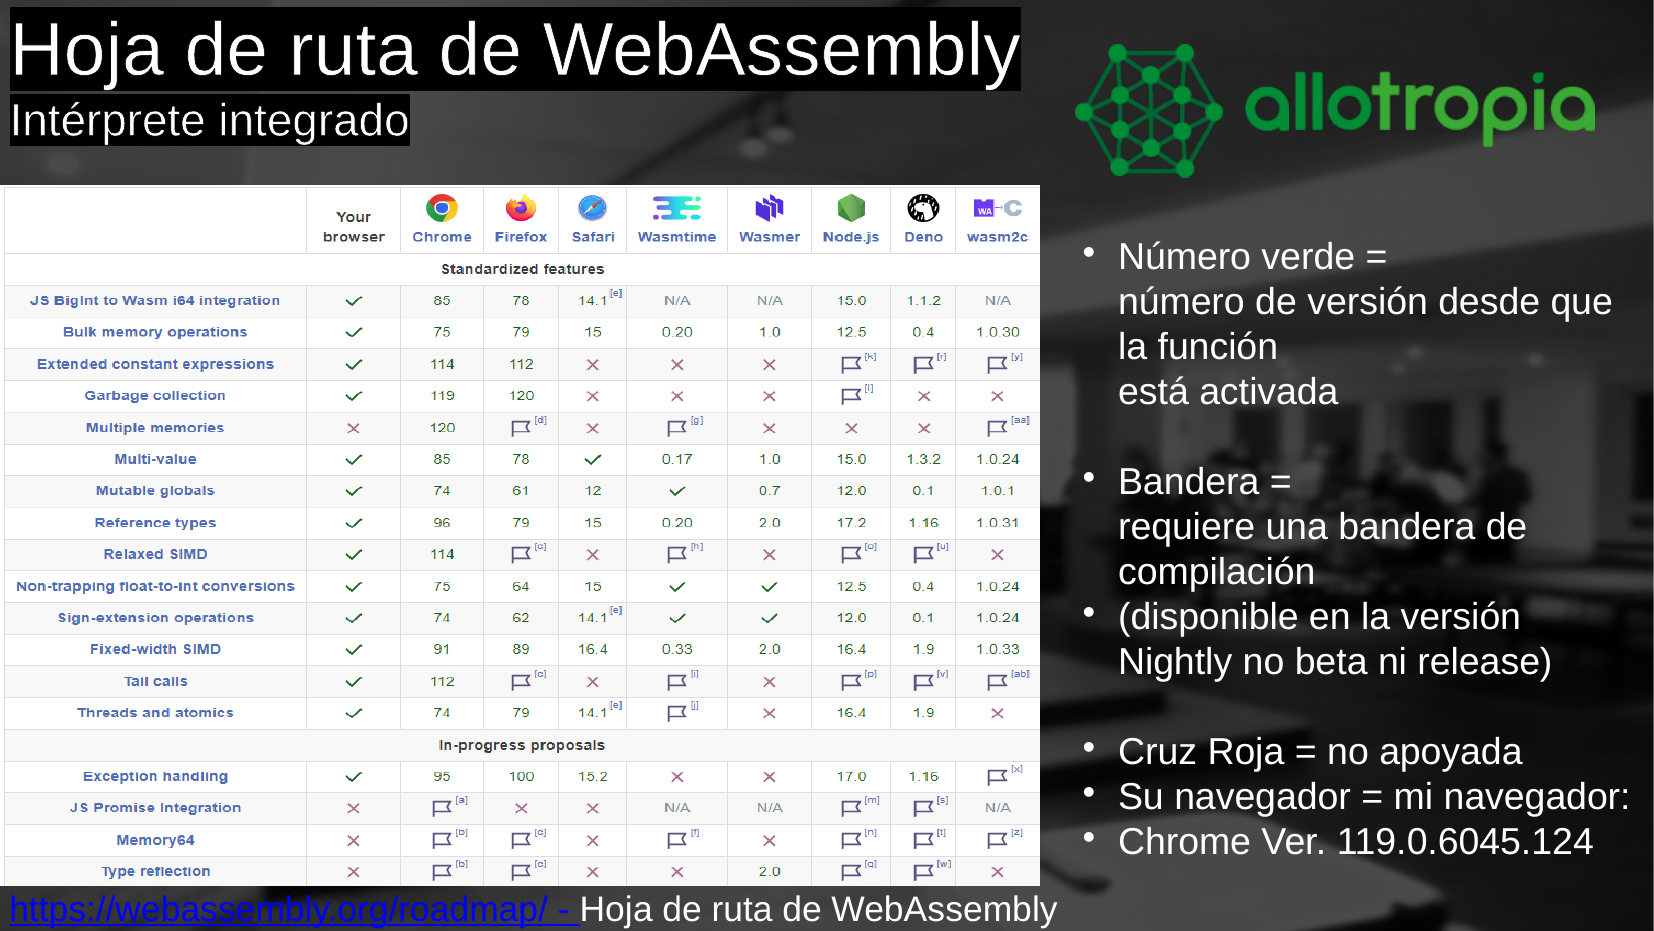

# Hoja de ruta de WebAssembly Intérprete integrado
Número verde =
número de versión desde que la función
está activada
Bandera =
requiere una bandera de compilación
(disponible en la versión Nightly no beta ni release)
Cruz Roja = no apoyada
Su navegador = mi navegador:
Chrome Ver. 119.0.6045.124
https://webassembly.org/roadmap/ - Hoja de ruta de WebAssembly